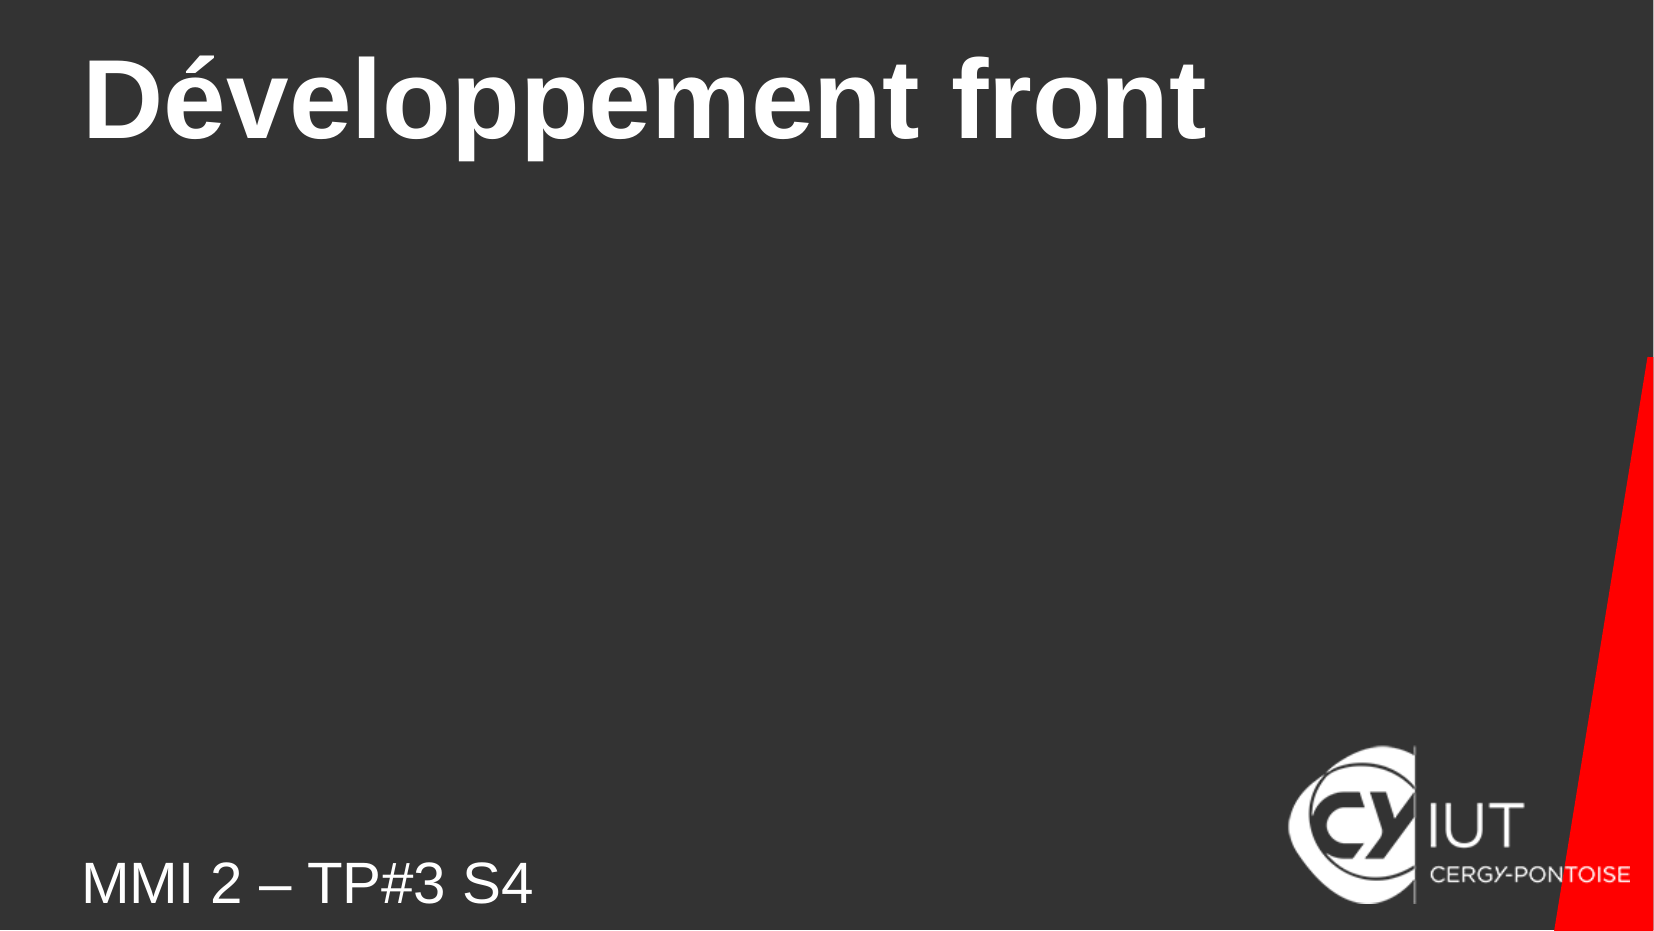

# Développement front
MMI 2 – TP#3 S4